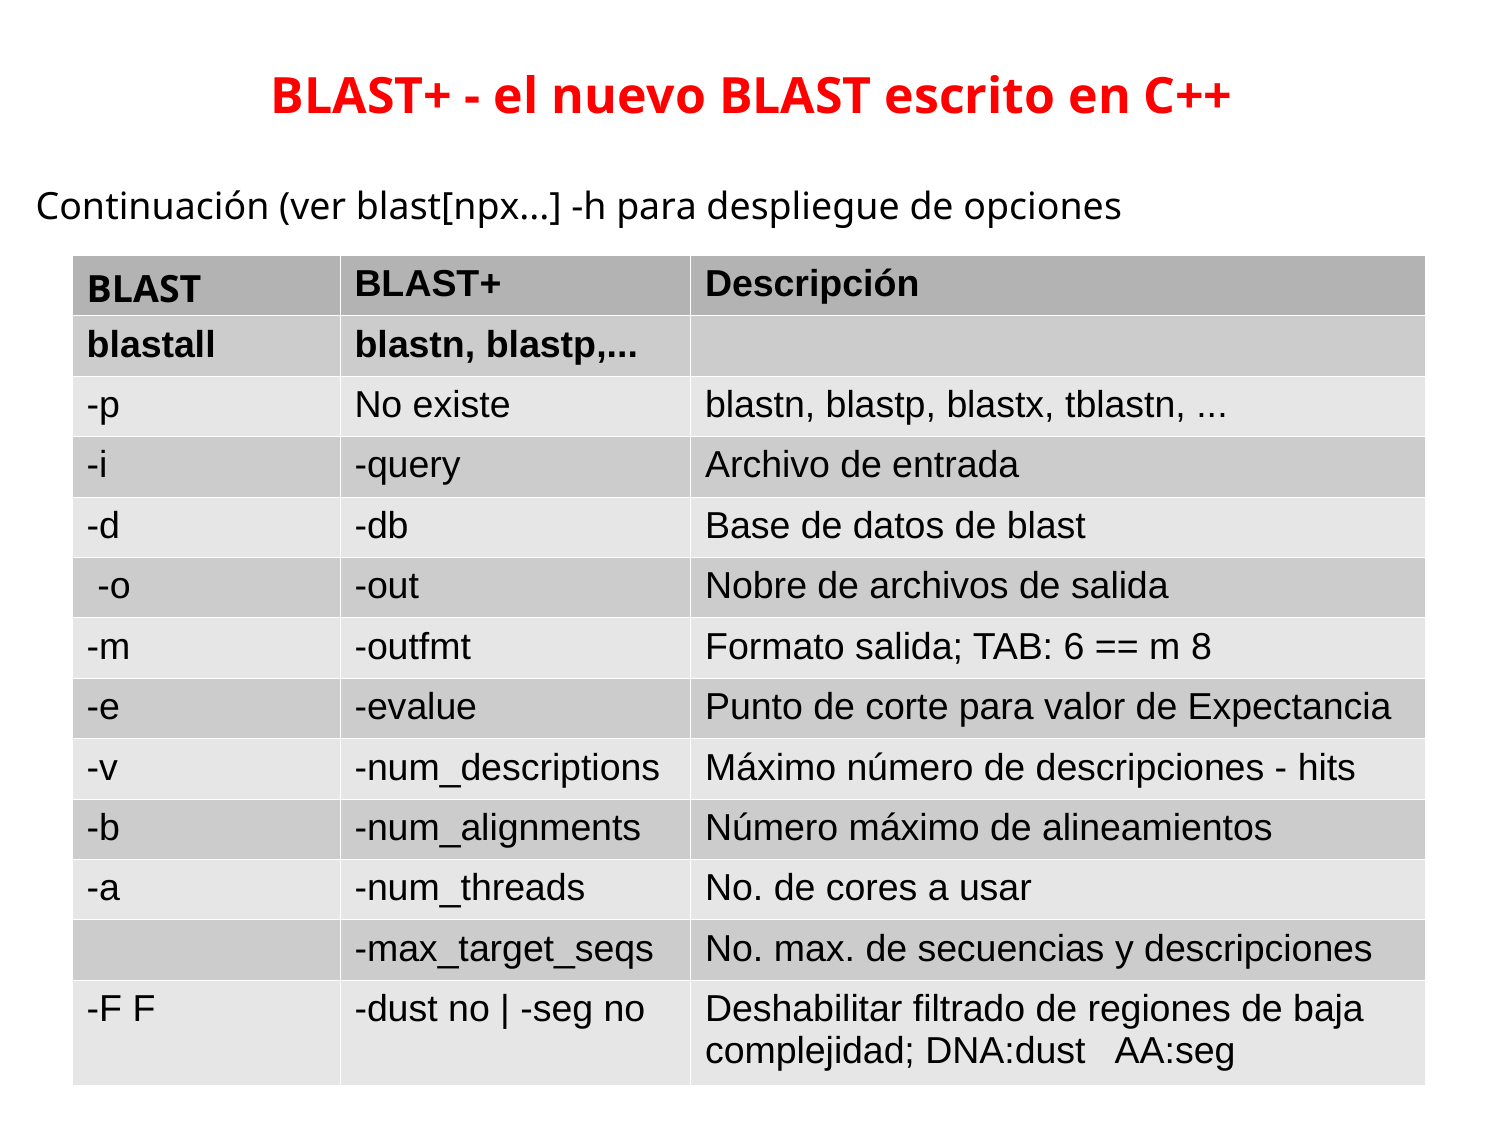

# BLAST+ - el nuevo BLAST escrito en C++
Continuación (ver blast[npx...] -h para despliegue de opciones
| BLAST | BLAST+ | Descripción |
| --- | --- | --- |
| blastall | blastn, blastp,... | |
| -p | No existe | blastn, blastp, blastx, tblastn, ... |
| -i | -query | Archivo de entrada |
| -d | -db | Base de datos de blast |
| -o | -out | Nobre de archivos de salida |
| -m | -outfmt | Formato salida; TAB: 6 == m 8 |
| -e | -evalue | Punto de corte para valor de Expectancia |
| -v | -num\_descriptions | Máximo número de descripciones - hits |
| -b | -num\_alignments | Número máximo de alineamientos |
| -a | -num\_threads | No. de cores a usar |
| | -max\_target\_seqs | No. max. de secuencias y descripciones |
| -F F | -dust no | -seg no | Deshabilitar filtrado de regiones de baja complejidad; DNA:dust AA:seg |